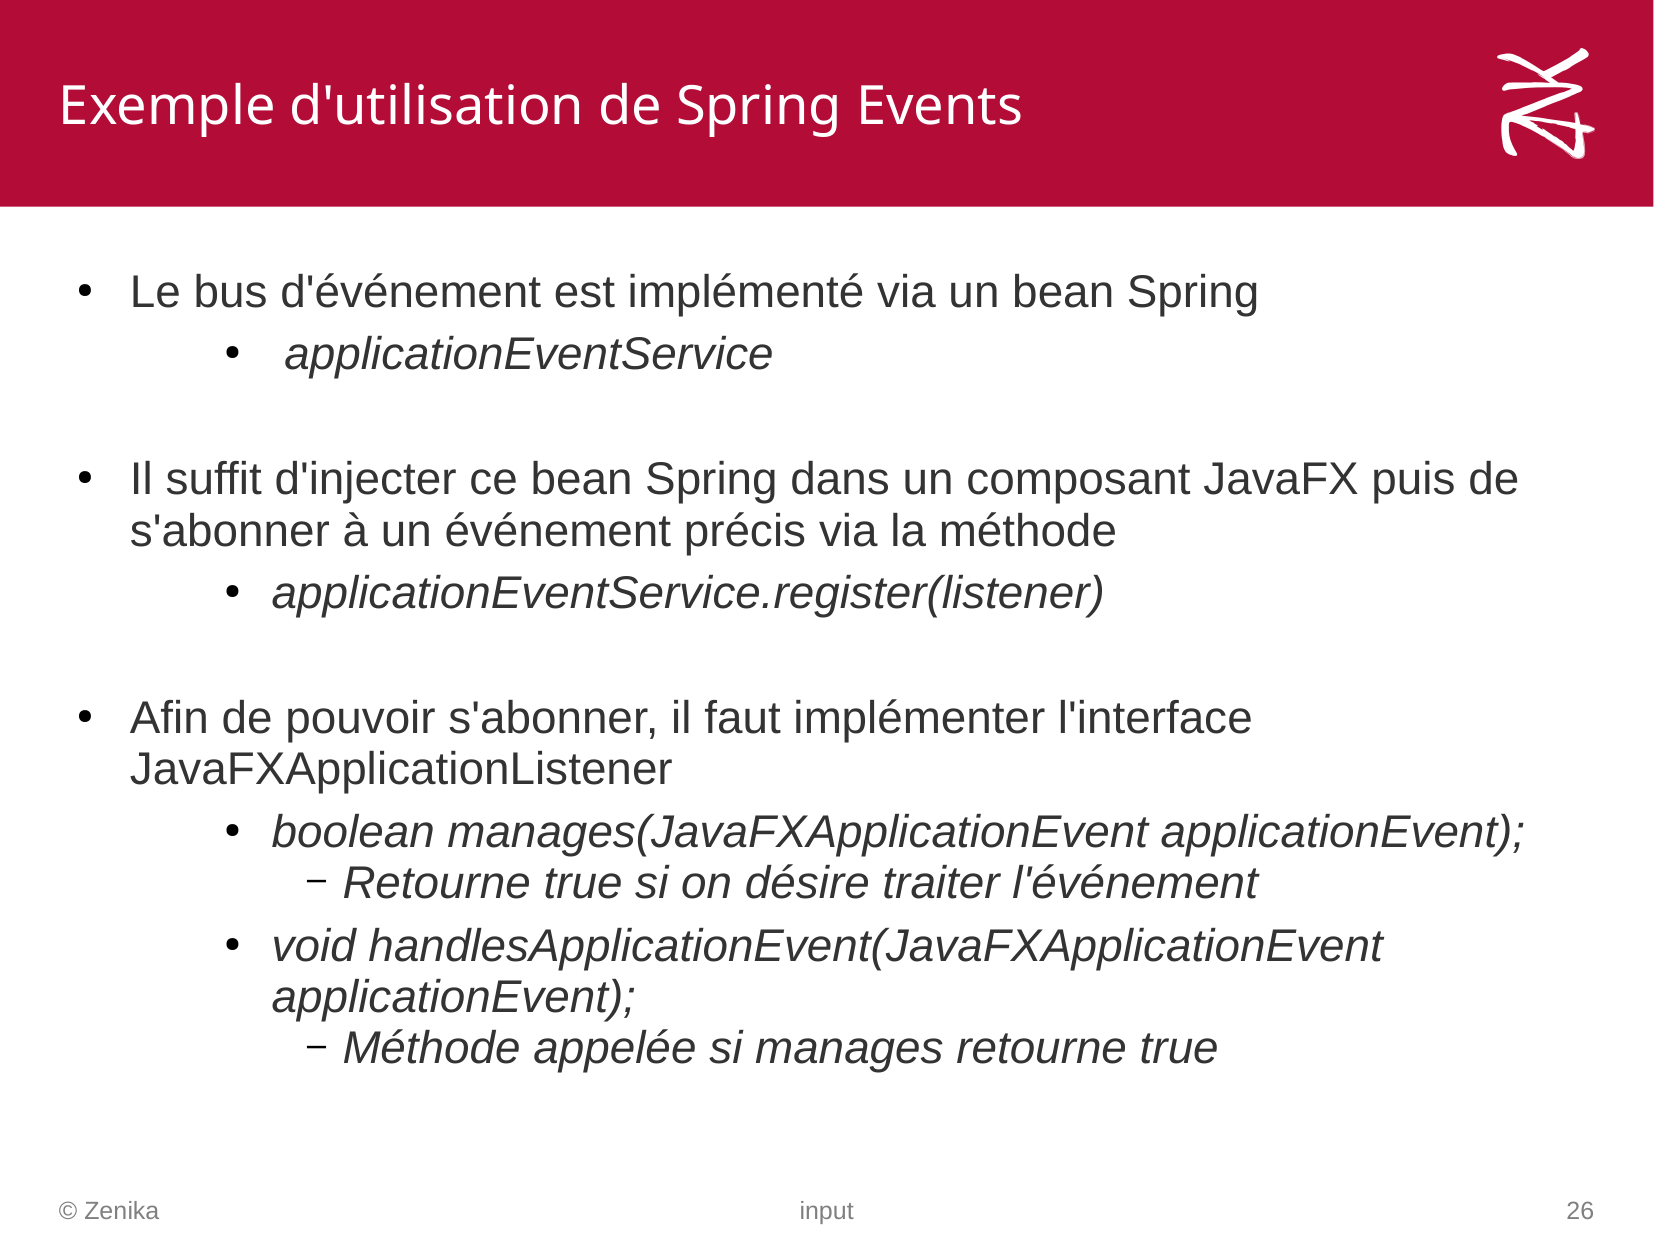

# Exemple d'utilisation de Spring Events
Le bus d'événement est implémenté via un bean Spring
 applicationEventService
Il suffit d'injecter ce bean Spring dans un composant JavaFX puis de s'abonner à un événement précis via la méthode
applicationEventService.register(listener)
Afin de pouvoir s'abonner, il faut implémenter l'interface JavaFXApplicationListener
boolean manages(JavaFXApplicationEvent applicationEvent);
Retourne true si on désire traiter l'événement
void handlesApplicationEvent(JavaFXApplicationEvent applicationEvent);
Méthode appelée si manages retourne true